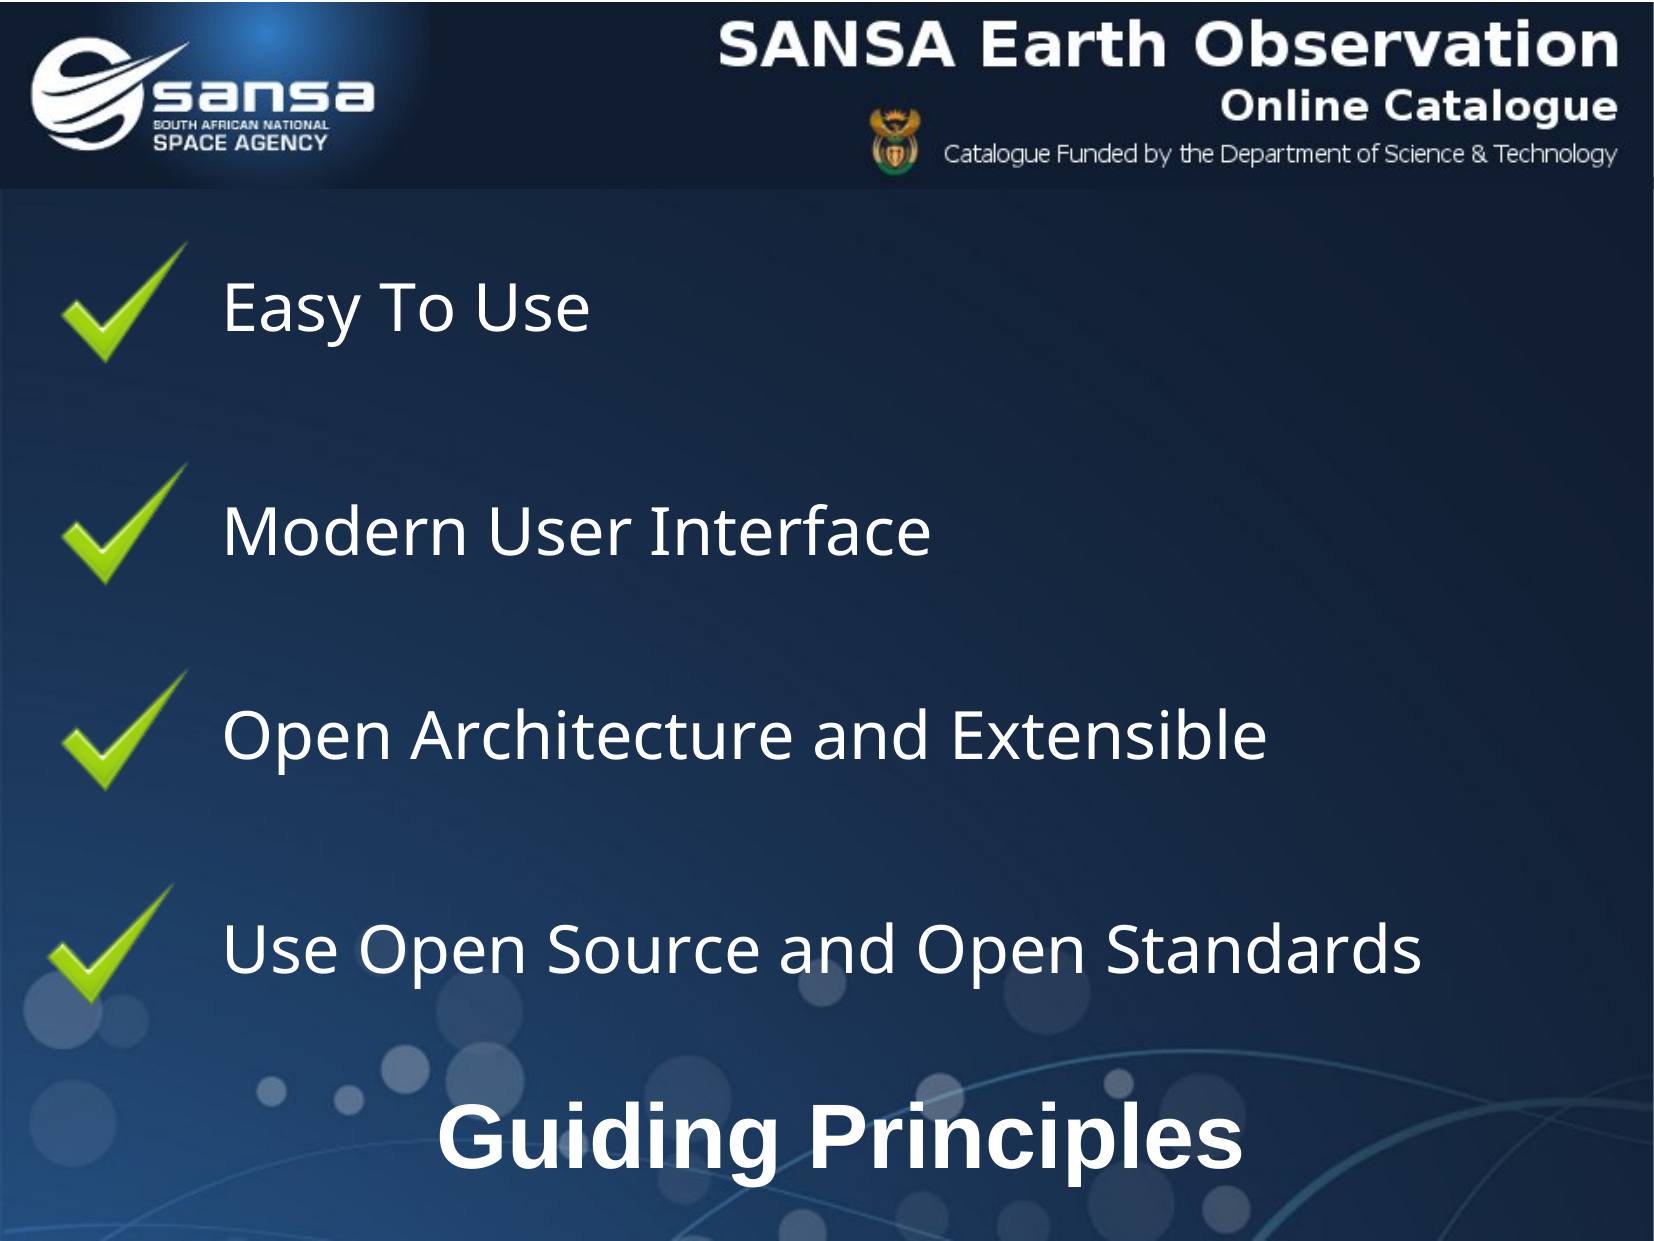

Easy To Use
Easy To Use
Easy To Use
Modern User Interface
Open Architecture and Extensible
Use Open Source and Open Standards
# Guiding Principles